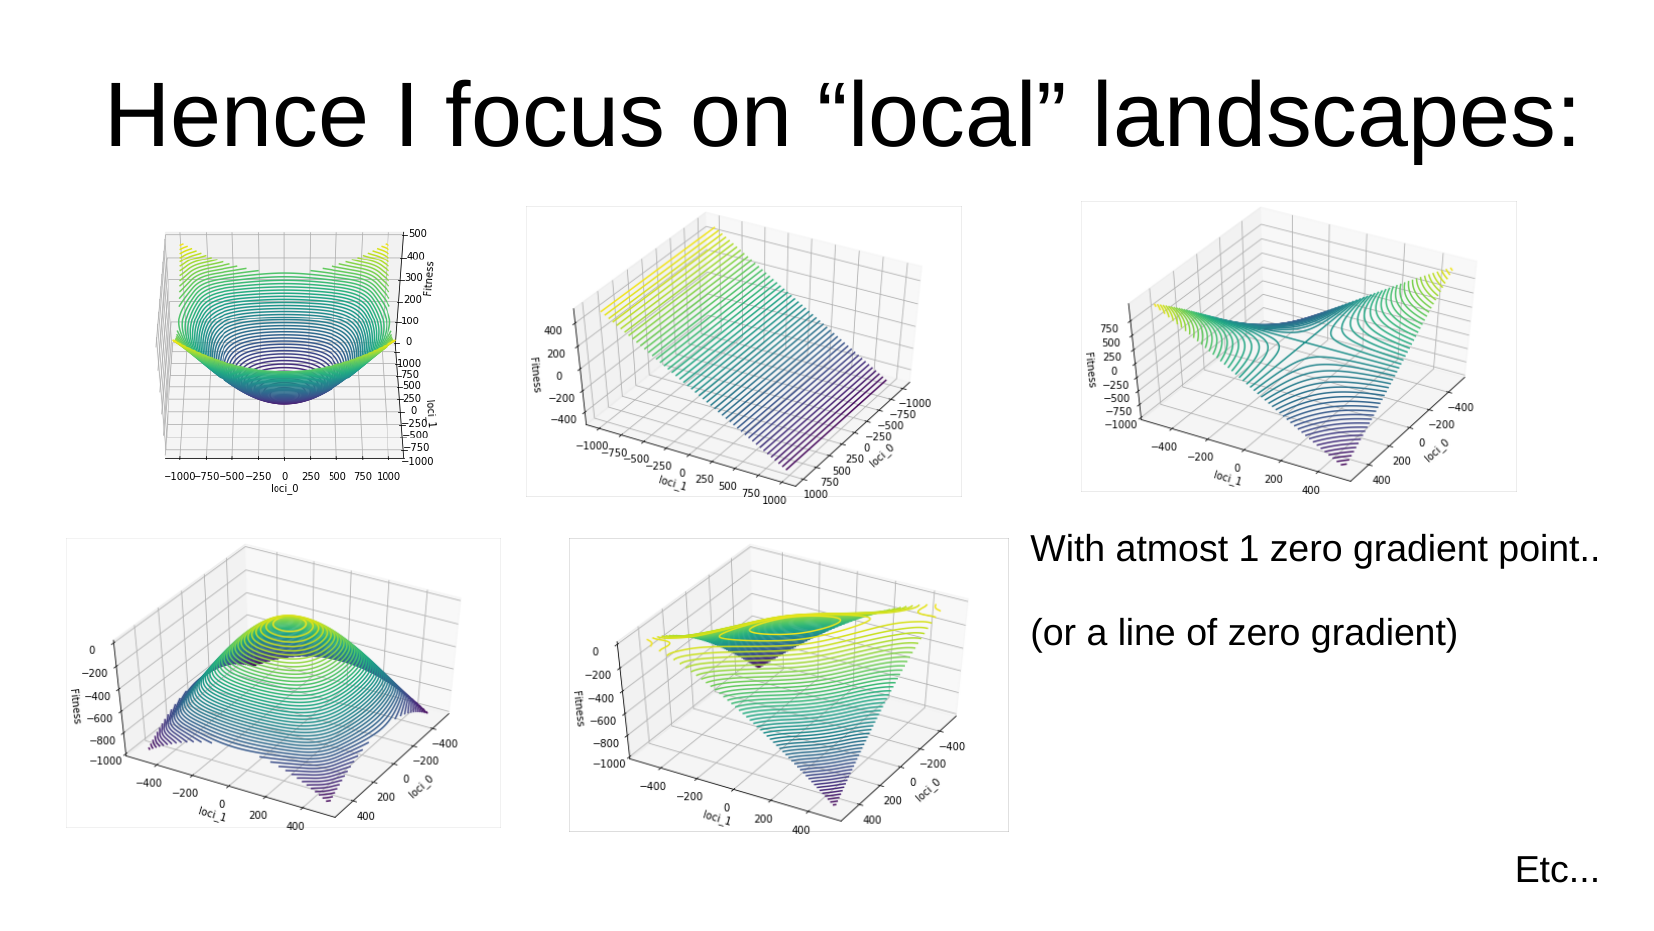

# Hence I focus on “local” landscapes:
With atmost 1 zero gradient point..
(or a line of zero gradient)
Etc...